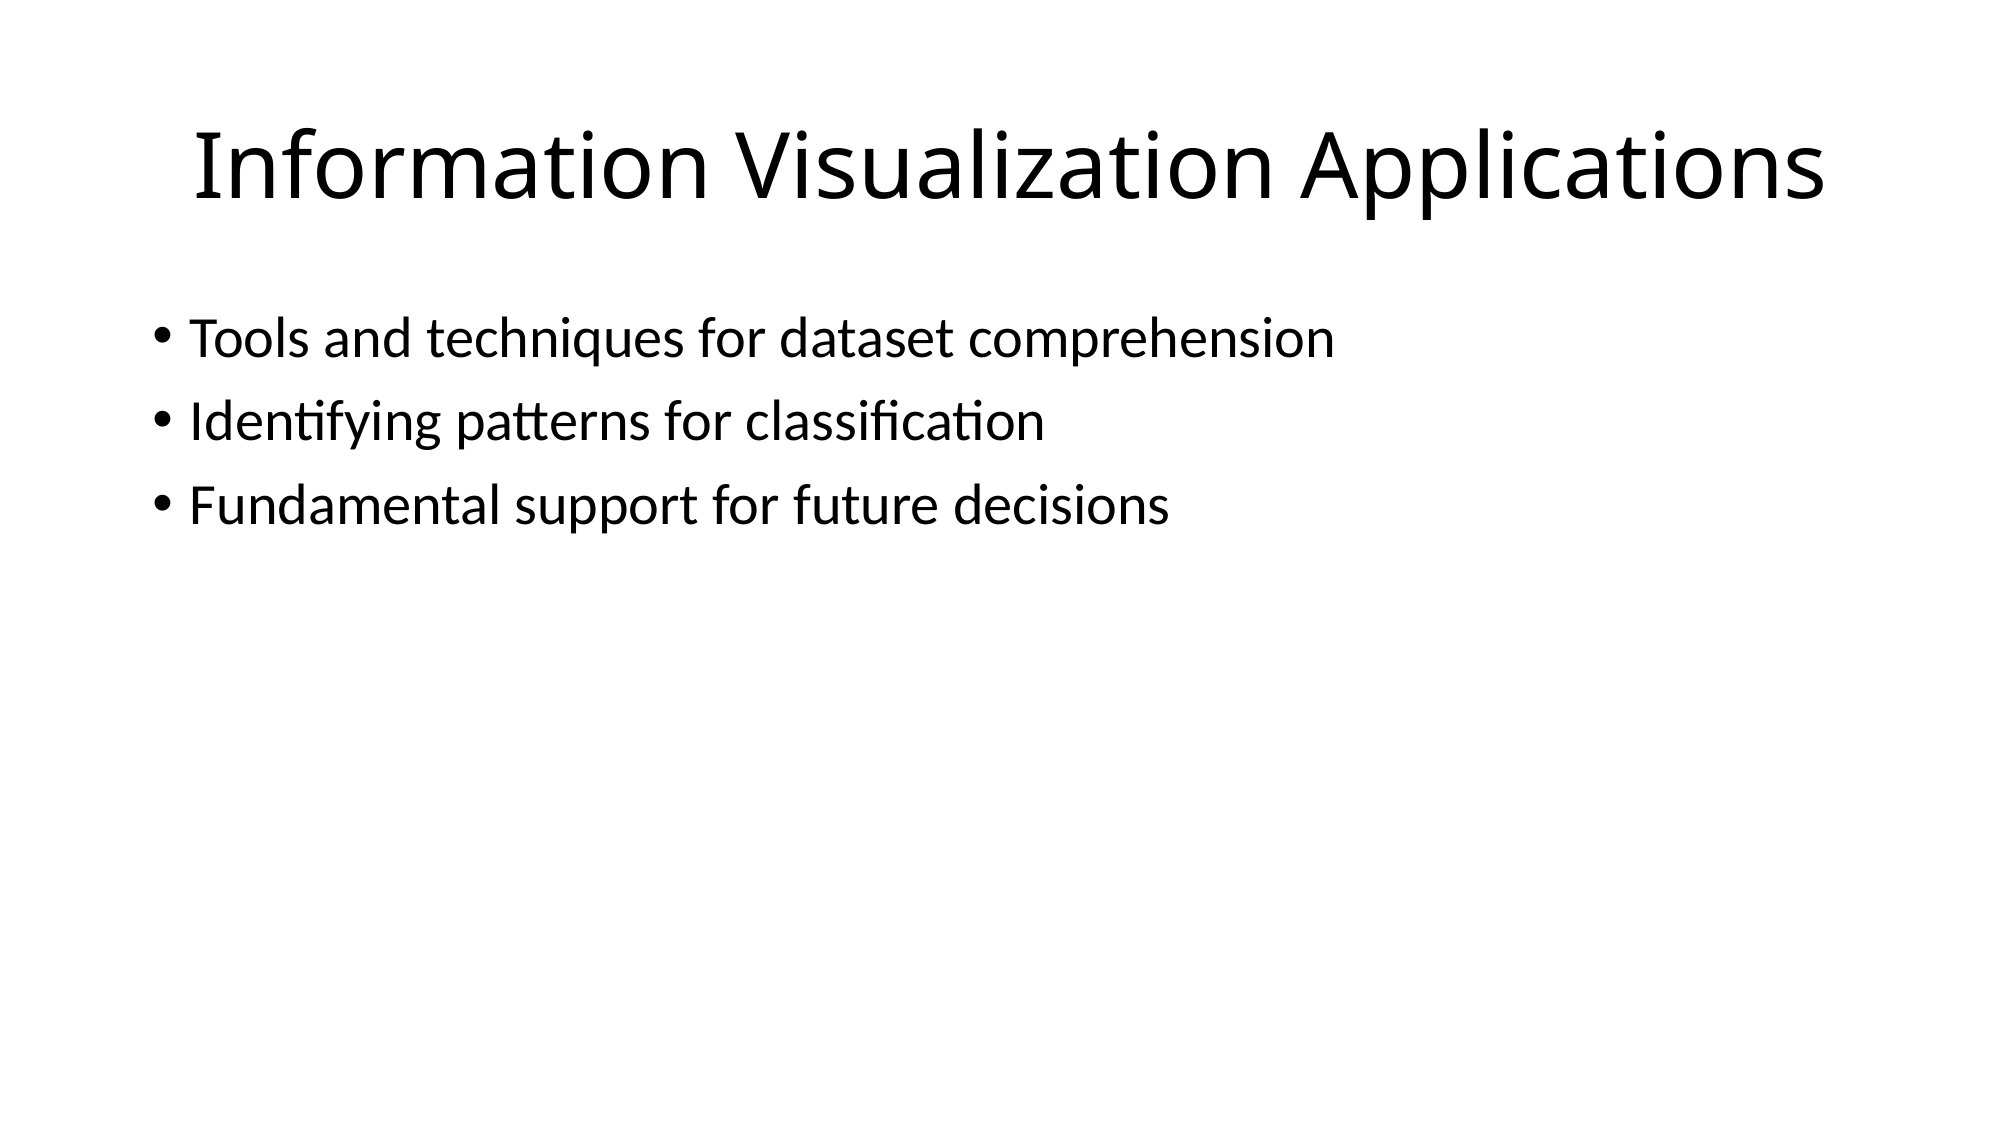

# Information Visualization Applications
Tools and techniques for dataset comprehension
Identifying patterns for classification
Fundamental support for future decisions